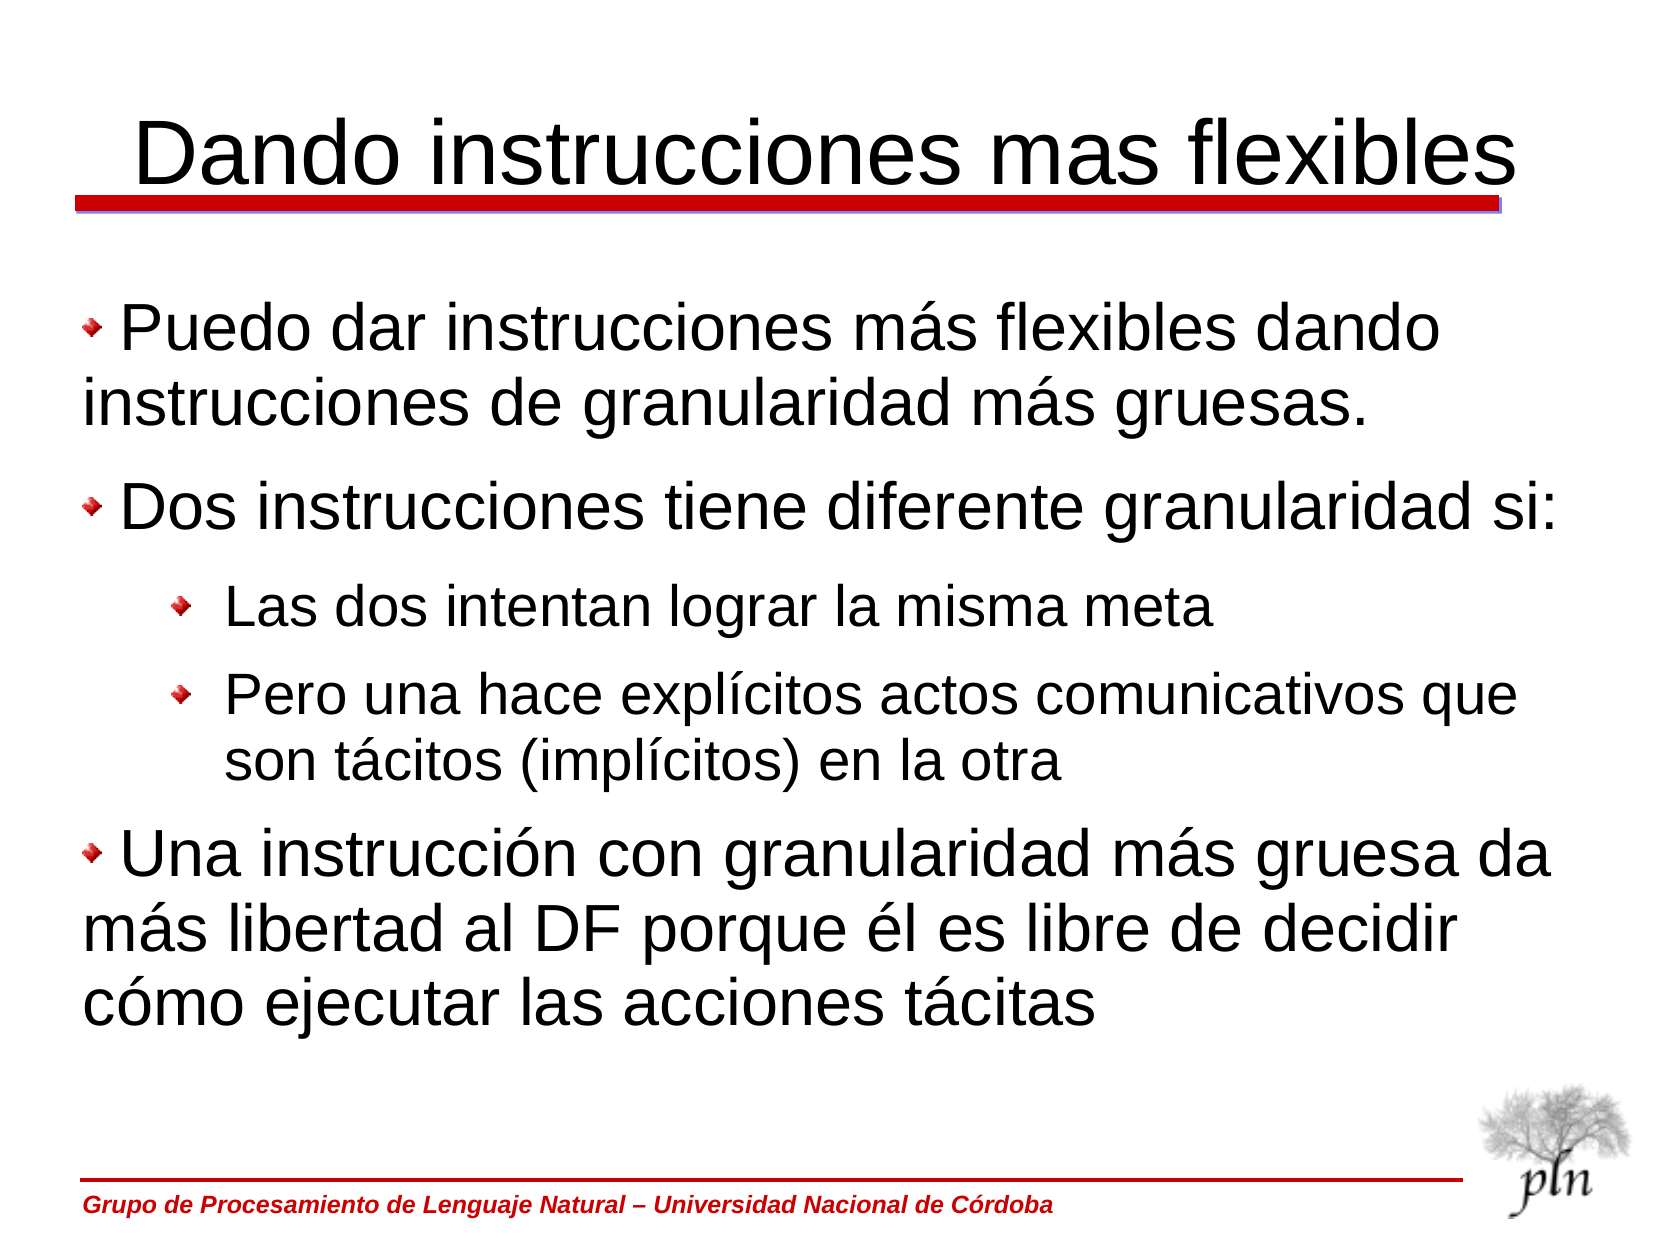

# Dando instrucciones mas flexibles
 Puedo dar instrucciones más flexibles dando instrucciones de granularidad más gruesas.
 Dos instrucciones tiene diferente granularidad si:
Las dos intentan lograr la misma meta
Pero una hace explícitos actos comunicativos que son tácitos (implícitos) en la otra
 Una instrucción con granularidad más gruesa da más libertad al DF porque él es libre de decidir cómo ejecutar las acciones tácitas